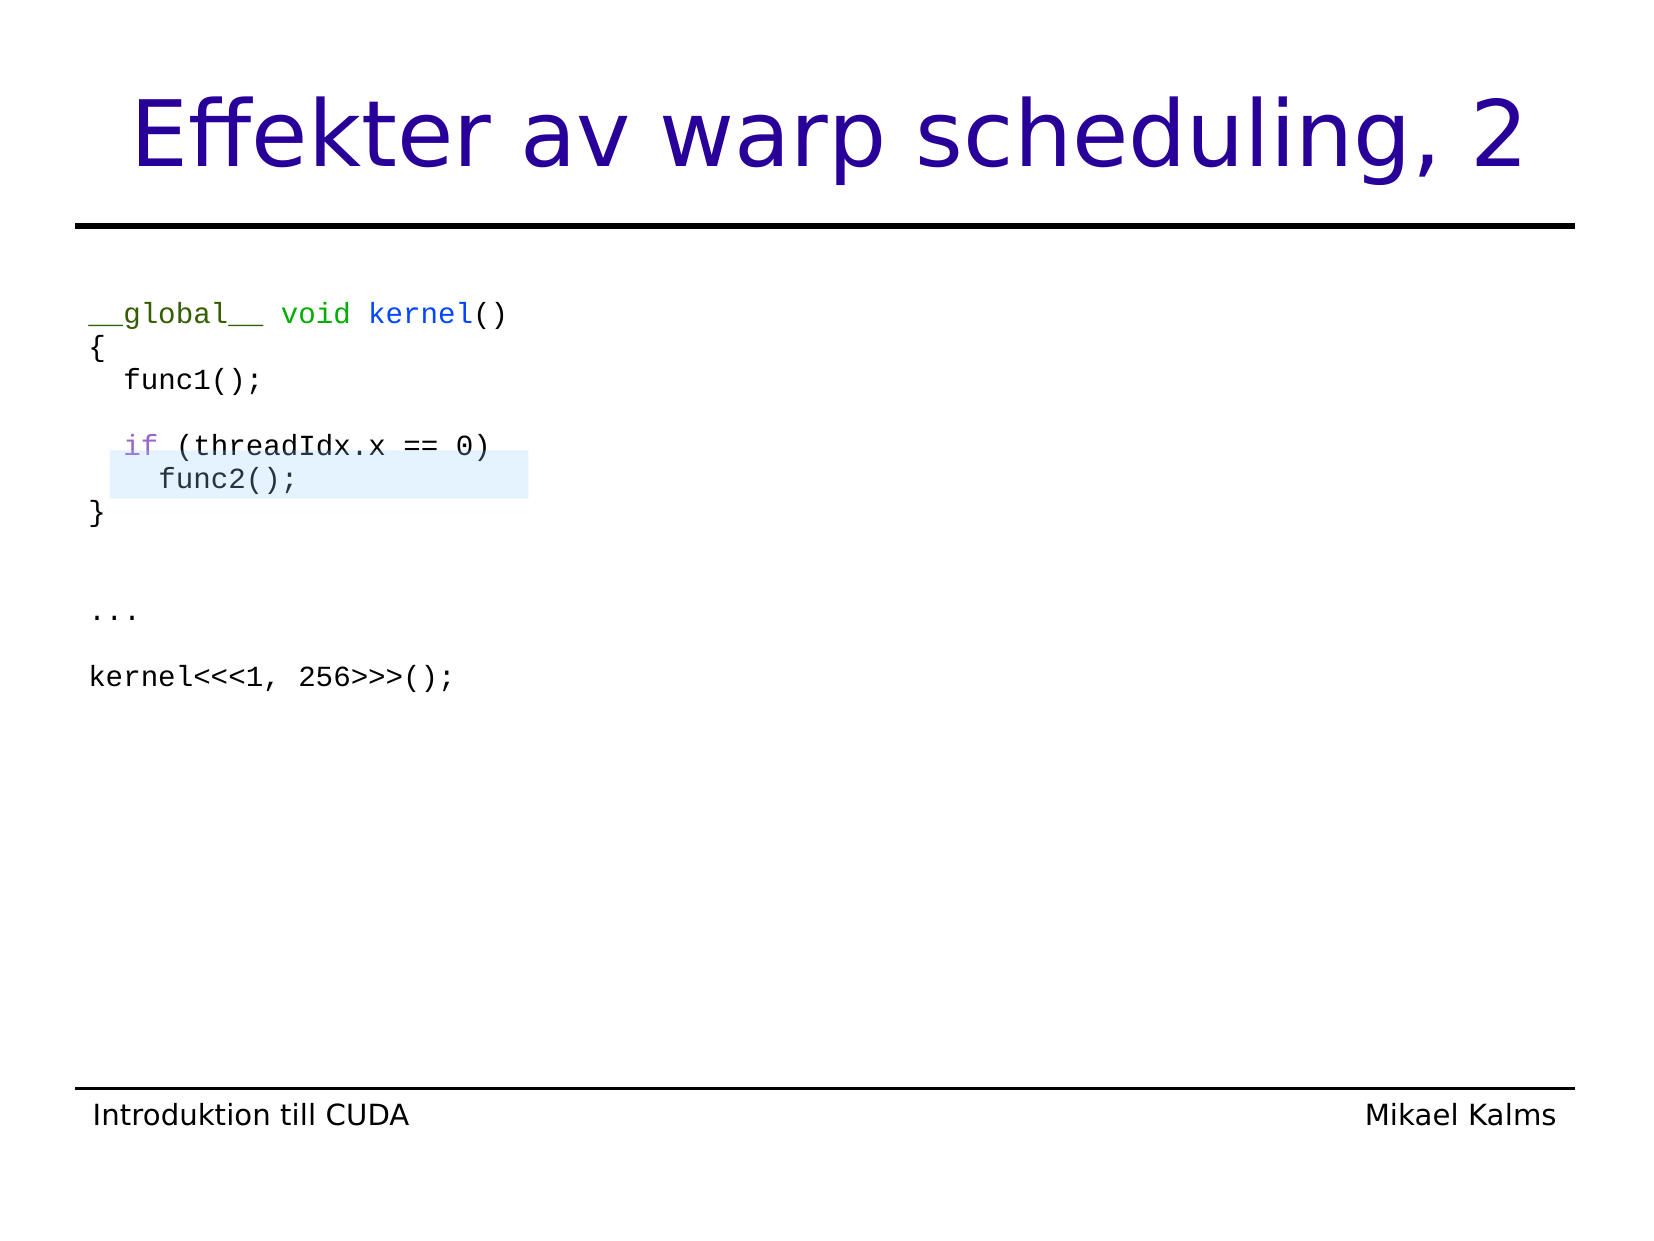

# Effekter av warp scheduling, 2
__global__ void kernel()
{
 func1();
 if (threadIdx.x == 0)
 func2();
}
...
kernel<<<1, 256>>>();
Introduktion till CUDA
Mikael Kalms